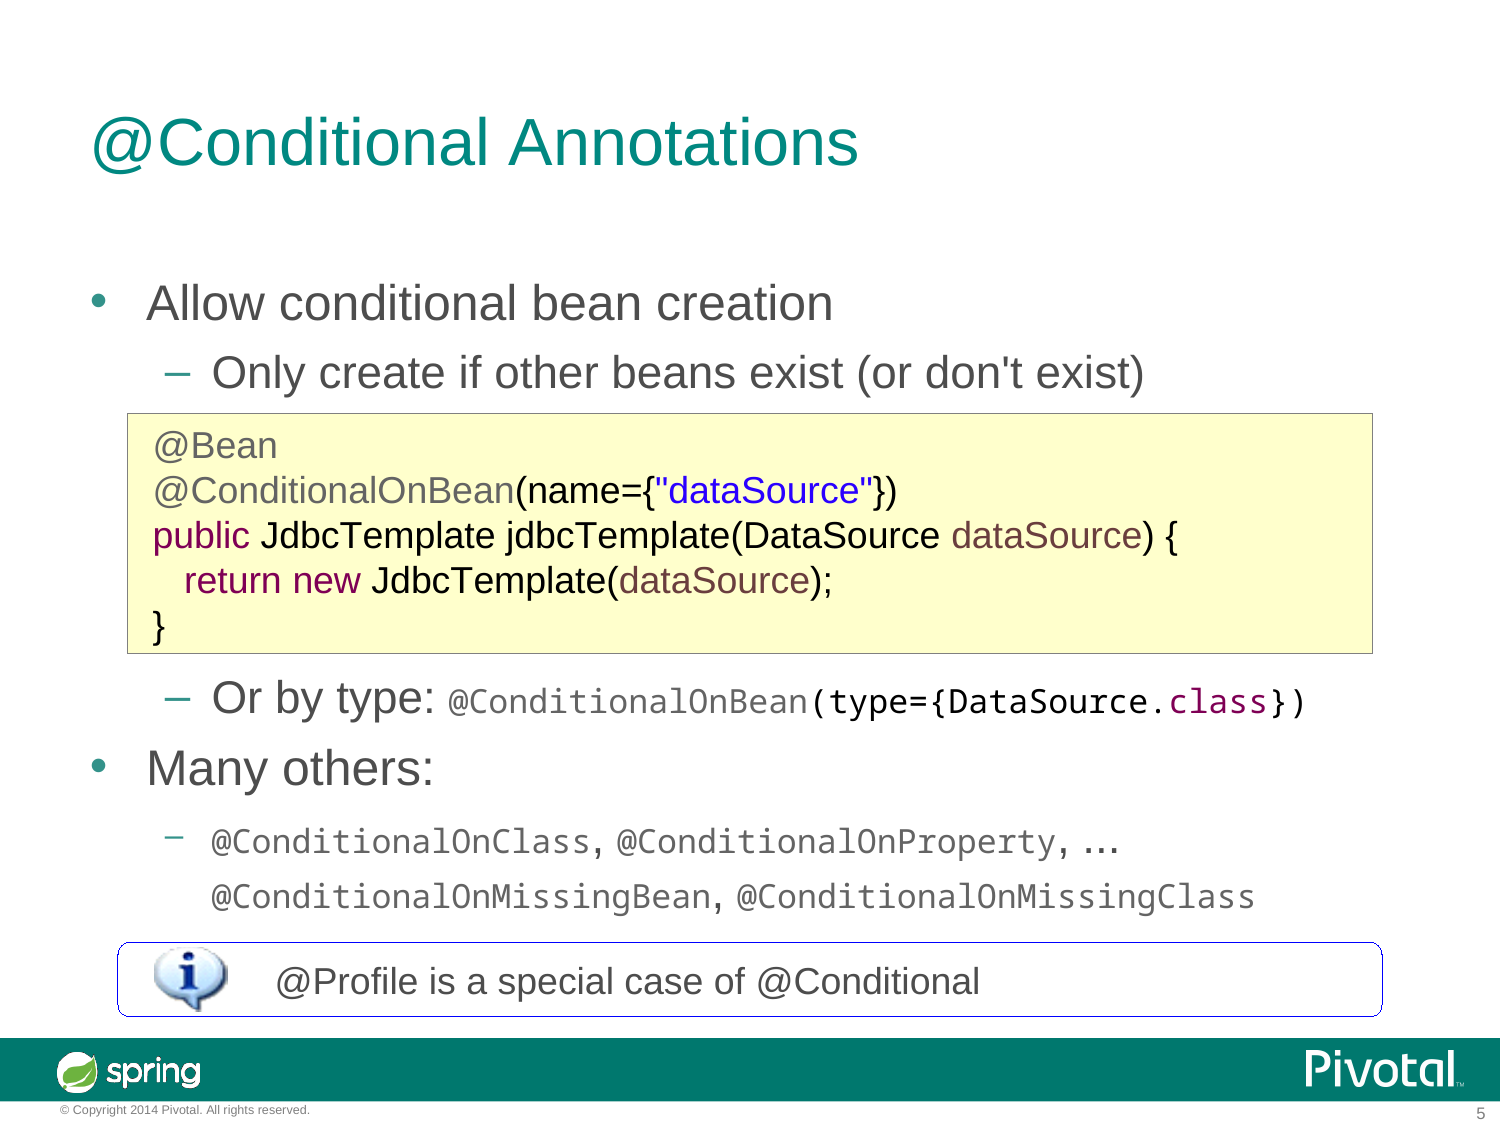

# @Conditional Annotations
Allow conditional bean creation
Only create if other beans exist (or don't exist)
Or by type: @ConditionalOnBean(type={DataSource.class})
Many others:
@ConditionalOnClass, @ConditionalOnProperty, ... @ConditionalOnMissingBean, @ConditionalOnMissingClass
 @Bean
 @ConditionalOnBean(name={"dataSource"})
 public JdbcTemplate jdbcTemplate(DataSource dataSource) {
 return new JdbcTemplate(dataSource);
 }
@Profile is a special case of @Conditional